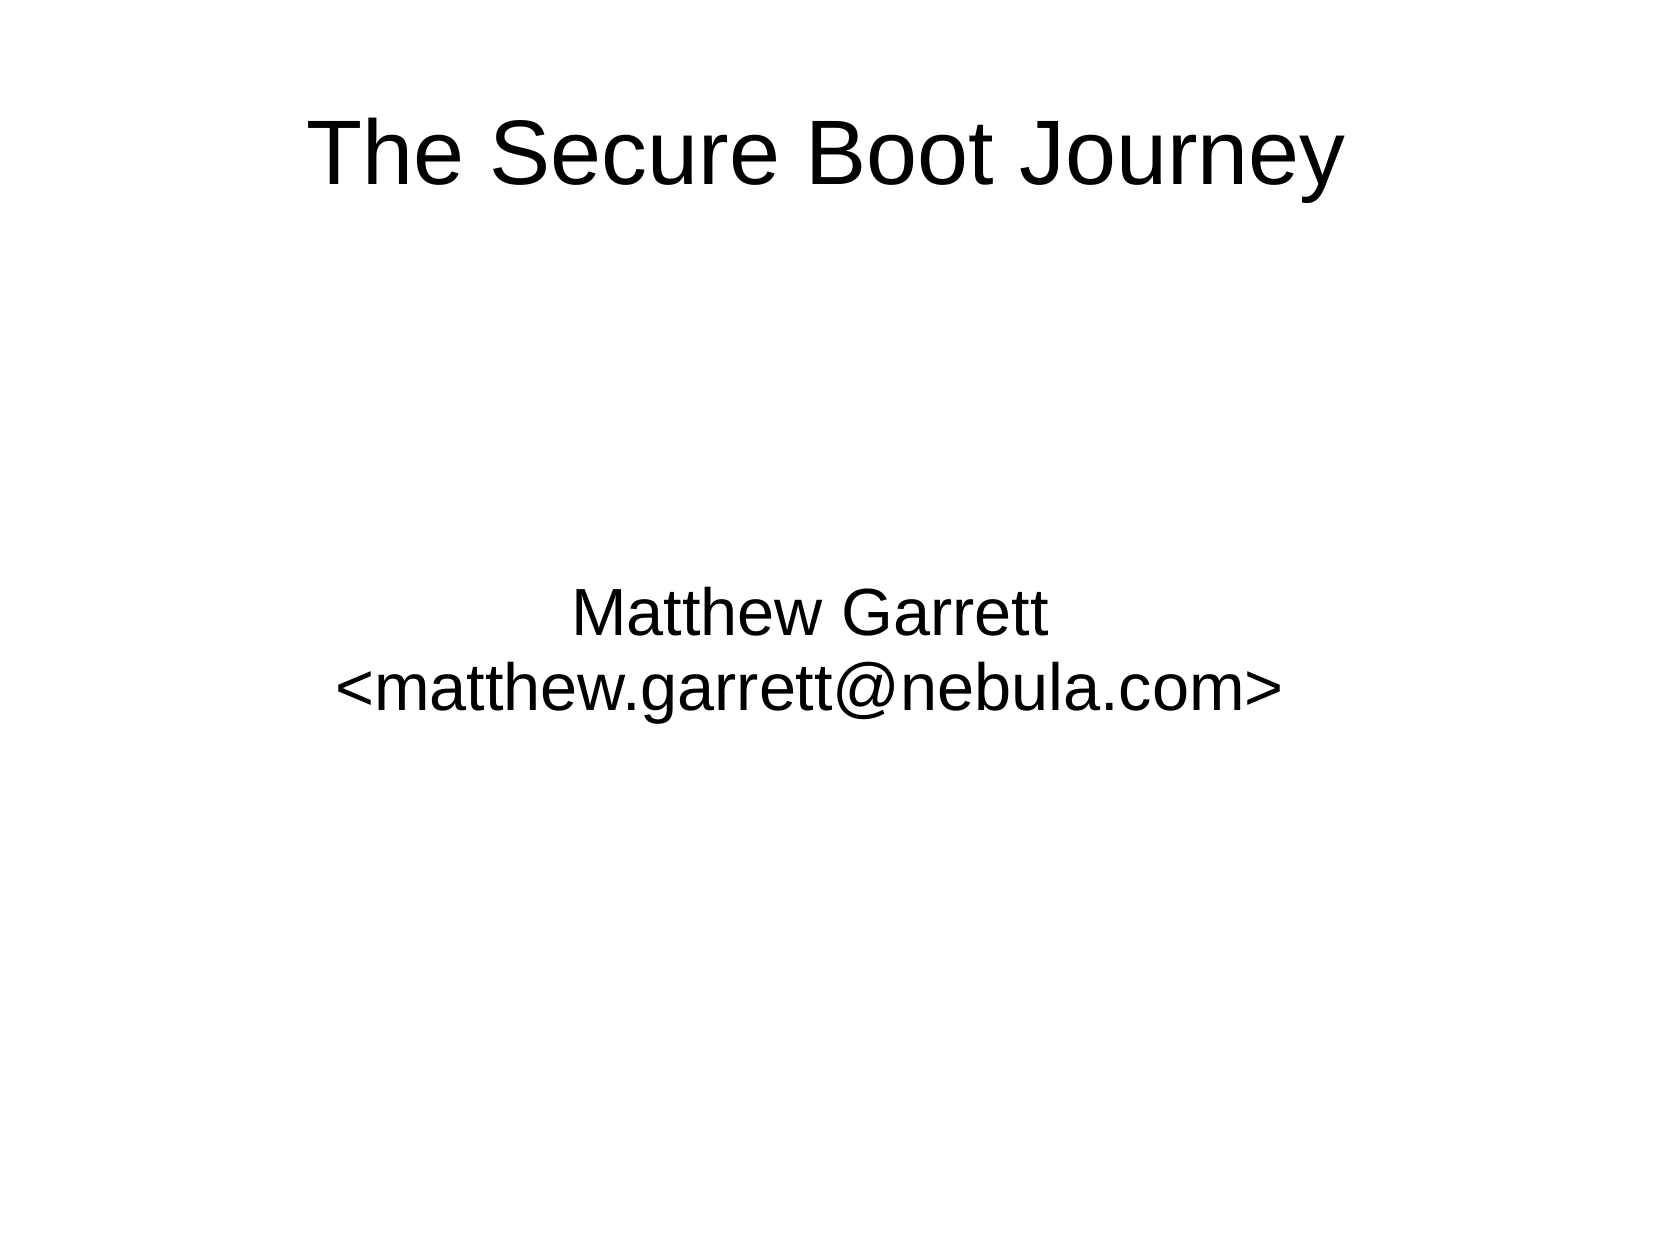

# The Secure Boot Journey
Matthew Garrett
<matthew.garrett@nebula.com>